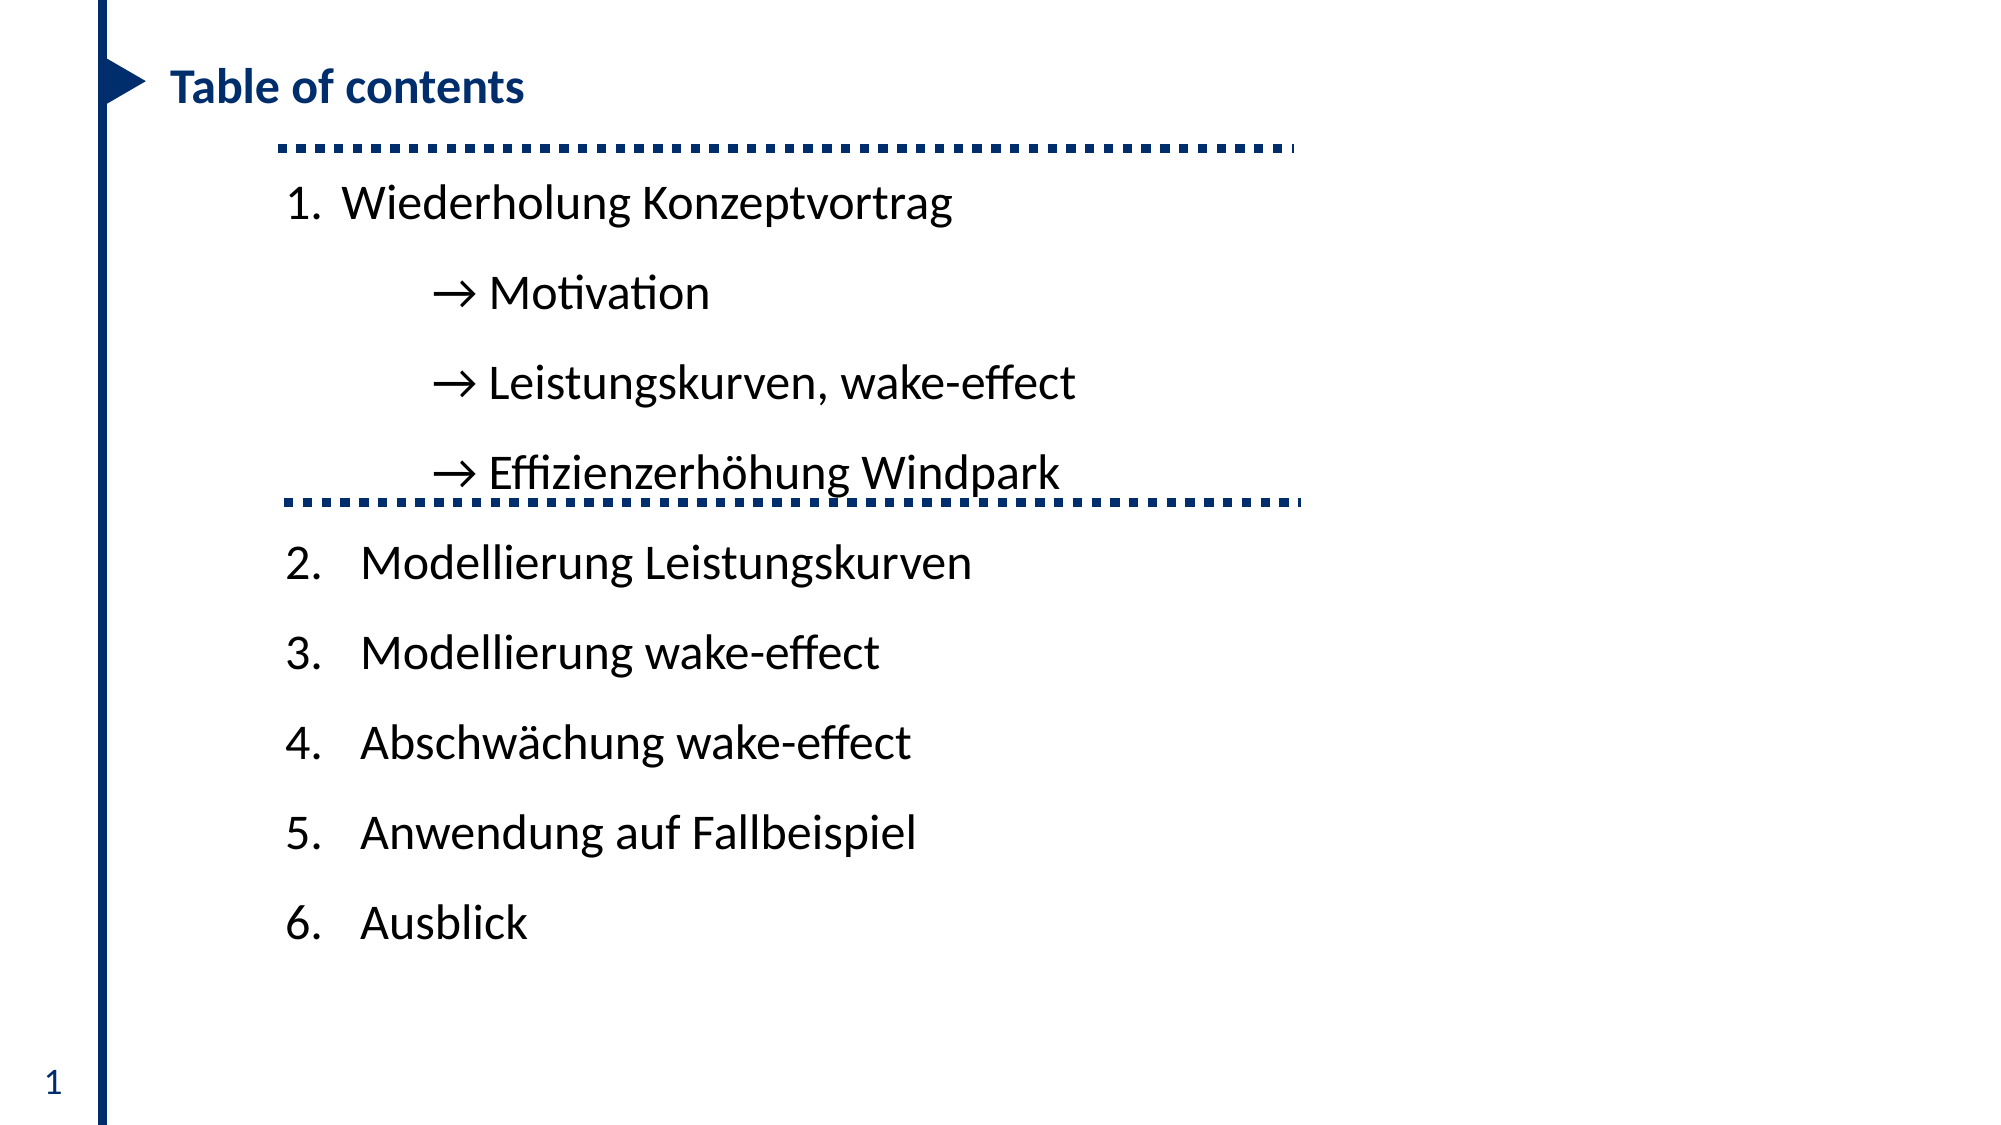

Table of contents
Wiederholung Konzeptvortrag
→ Motivation
→ Leistungskurven, wake-effect
→ Effizienzerhöhung Windpark
Modellierung Leistungskurven
Modellierung wake-effect
Abschwächung wake-effect
Anwendung auf Fallbeispiel
Ausblick
1